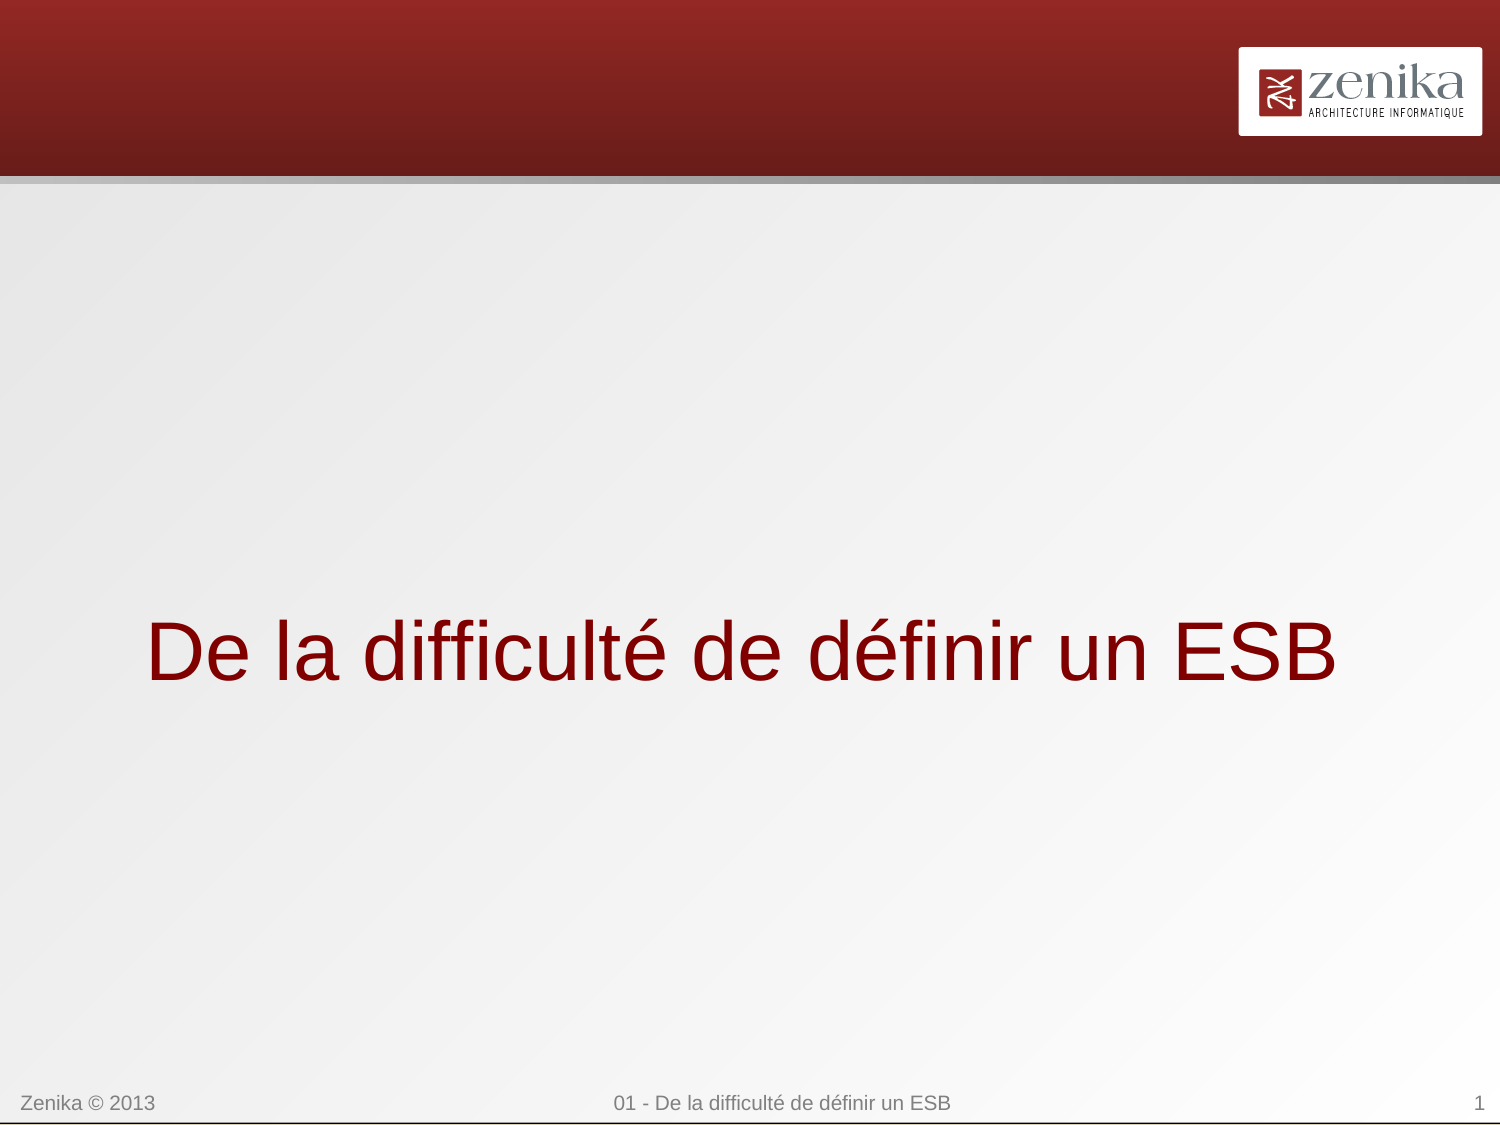

# De la difficulté de définir un ESB